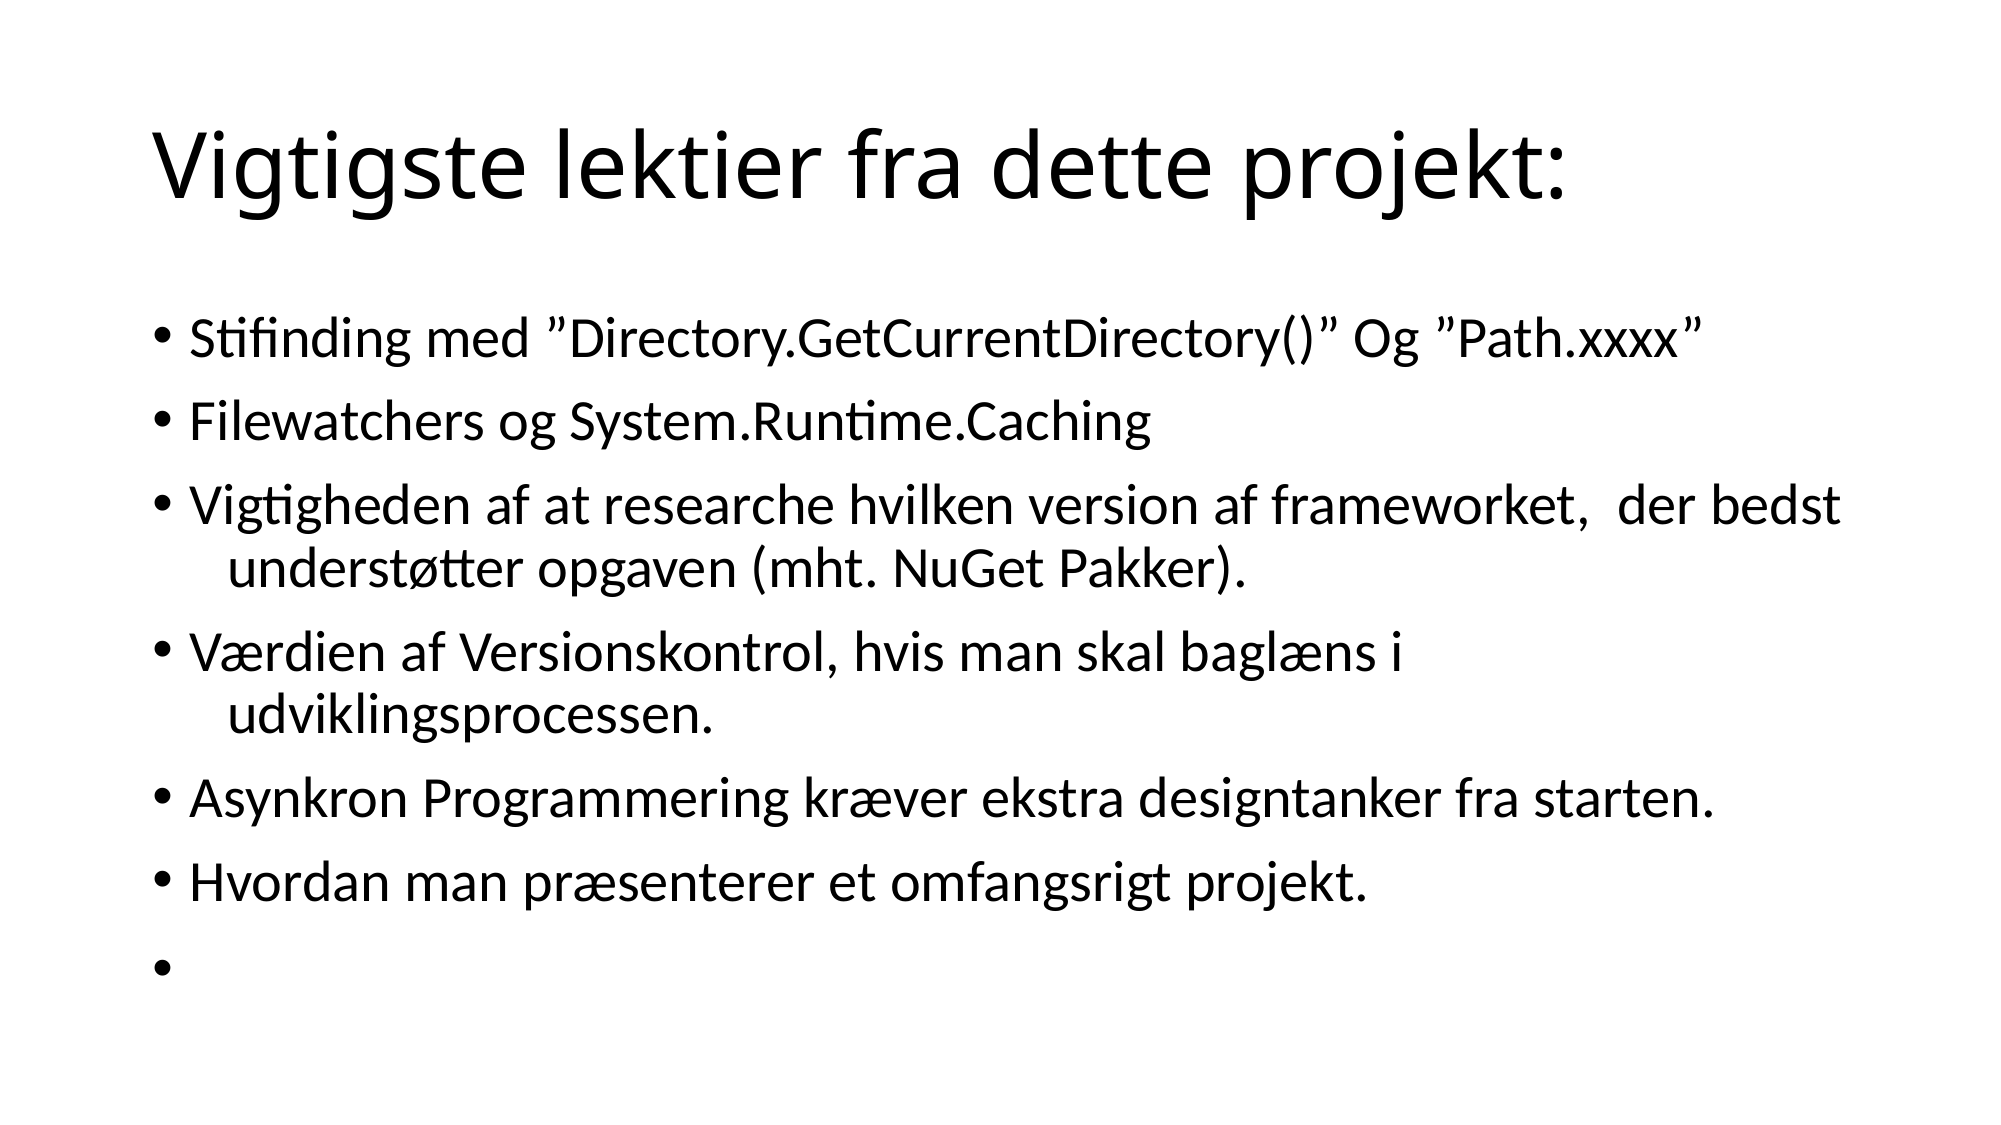

# Vigtigste lektier fra dette projekt:
Stifinding med ”Directory.GetCurrentDirectory()” Og ”Path.xxxx”
Filewatchers og System.Runtime.Caching
Vigtigheden af at researche hvilken version af frameworket, der bedst understøtter opgaven (mht. NuGet Pakker).
Værdien af Versionskontrol, hvis man skal baglæns i udviklingsprocessen.
Asynkron Programmering kræver ekstra designtanker fra starten.
Hvordan man præsenterer et omfangsrigt projekt.